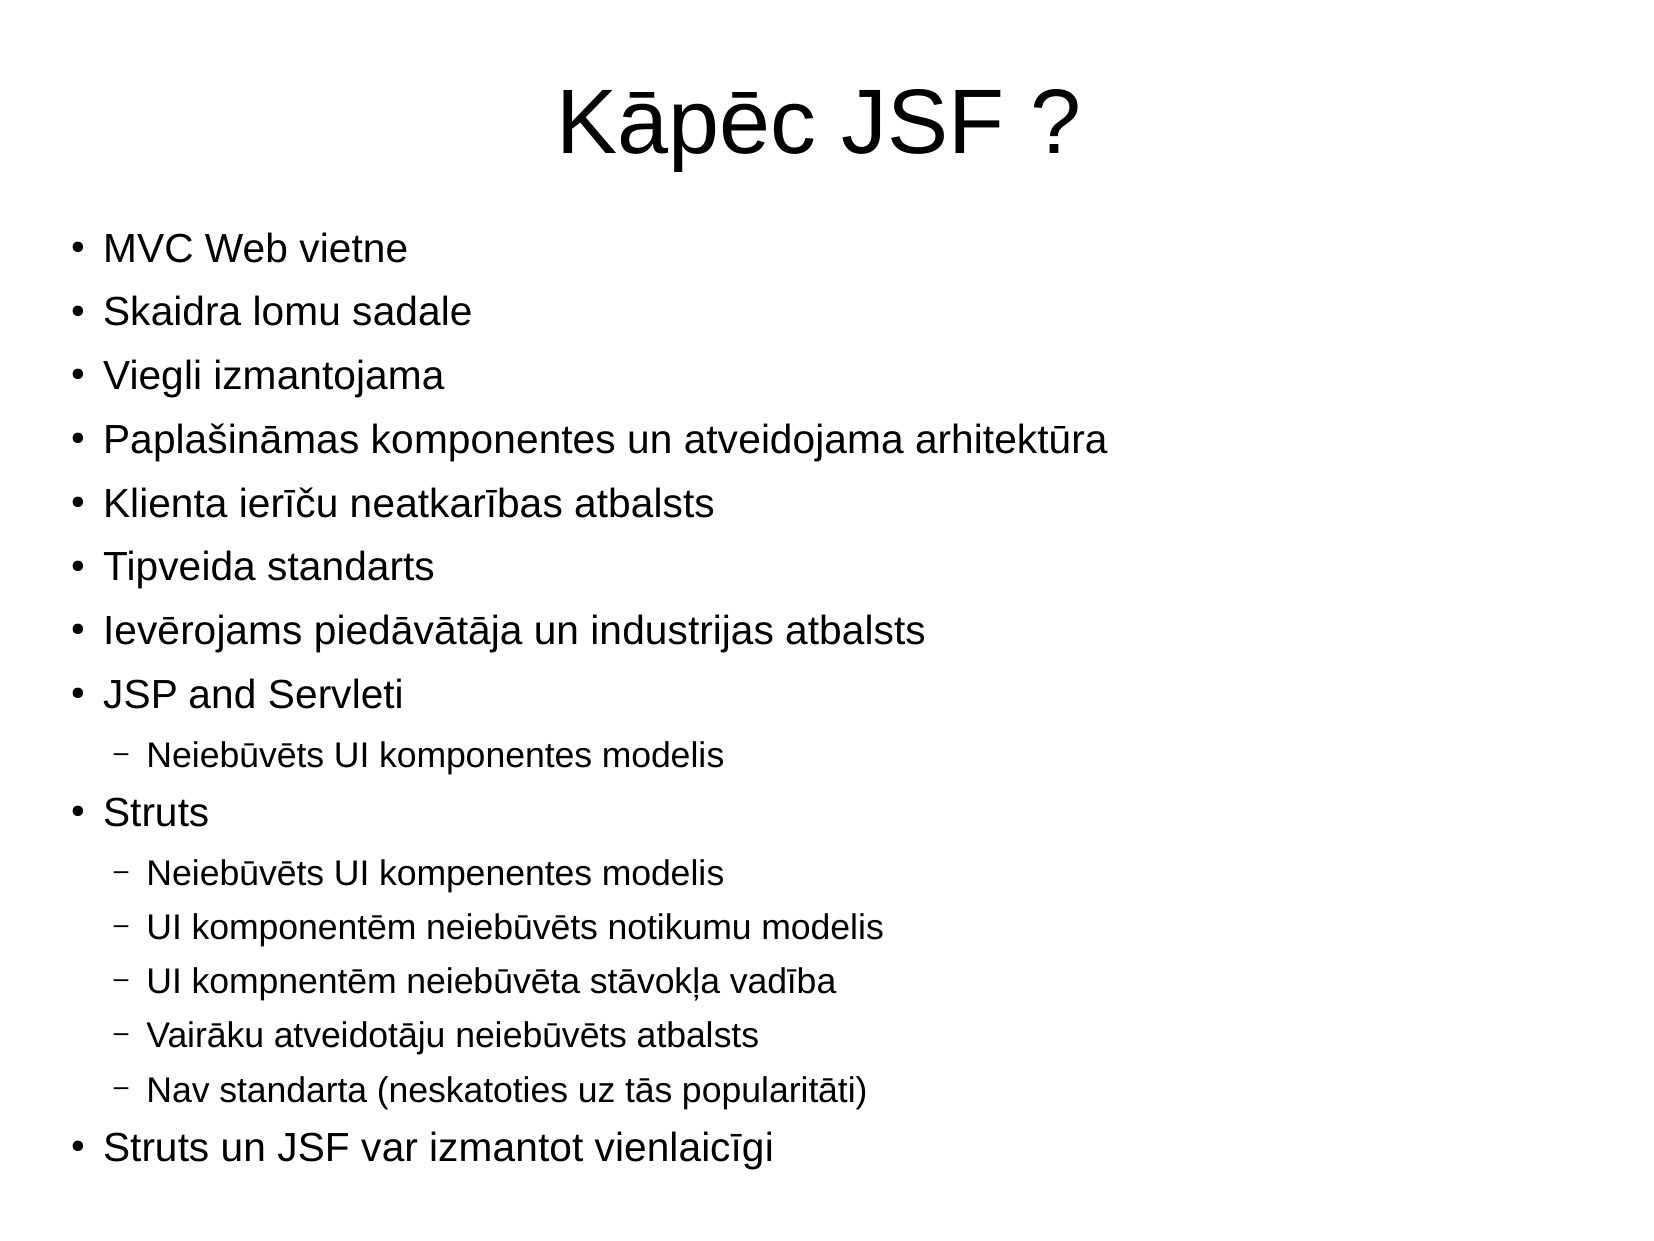

# Kāpēc JSF ?
MVC Web vietne
Skaidra lomu sadale
Viegli izmantojama
Paplašināmas komponentes un atveidojama arhitektūra
Klienta ierīču neatkarības atbalsts
Tipveida standarts
Ievērojams piedāvātāja un industrijas atbalsts
JSP and Servleti
Neiebūvēts UI komponentes modelis
Struts
Neiebūvēts UI kompenentes modelis
UI komponentēm neiebūvēts notikumu modelis
UI kompnentēm neiebūvēta stāvokļa vadība
Vairāku atveidotāju neiebūvēts atbalsts
Nav standarta (neskatoties uz tās popularitāti)
Struts un JSF var izmantot vienlaicīgi